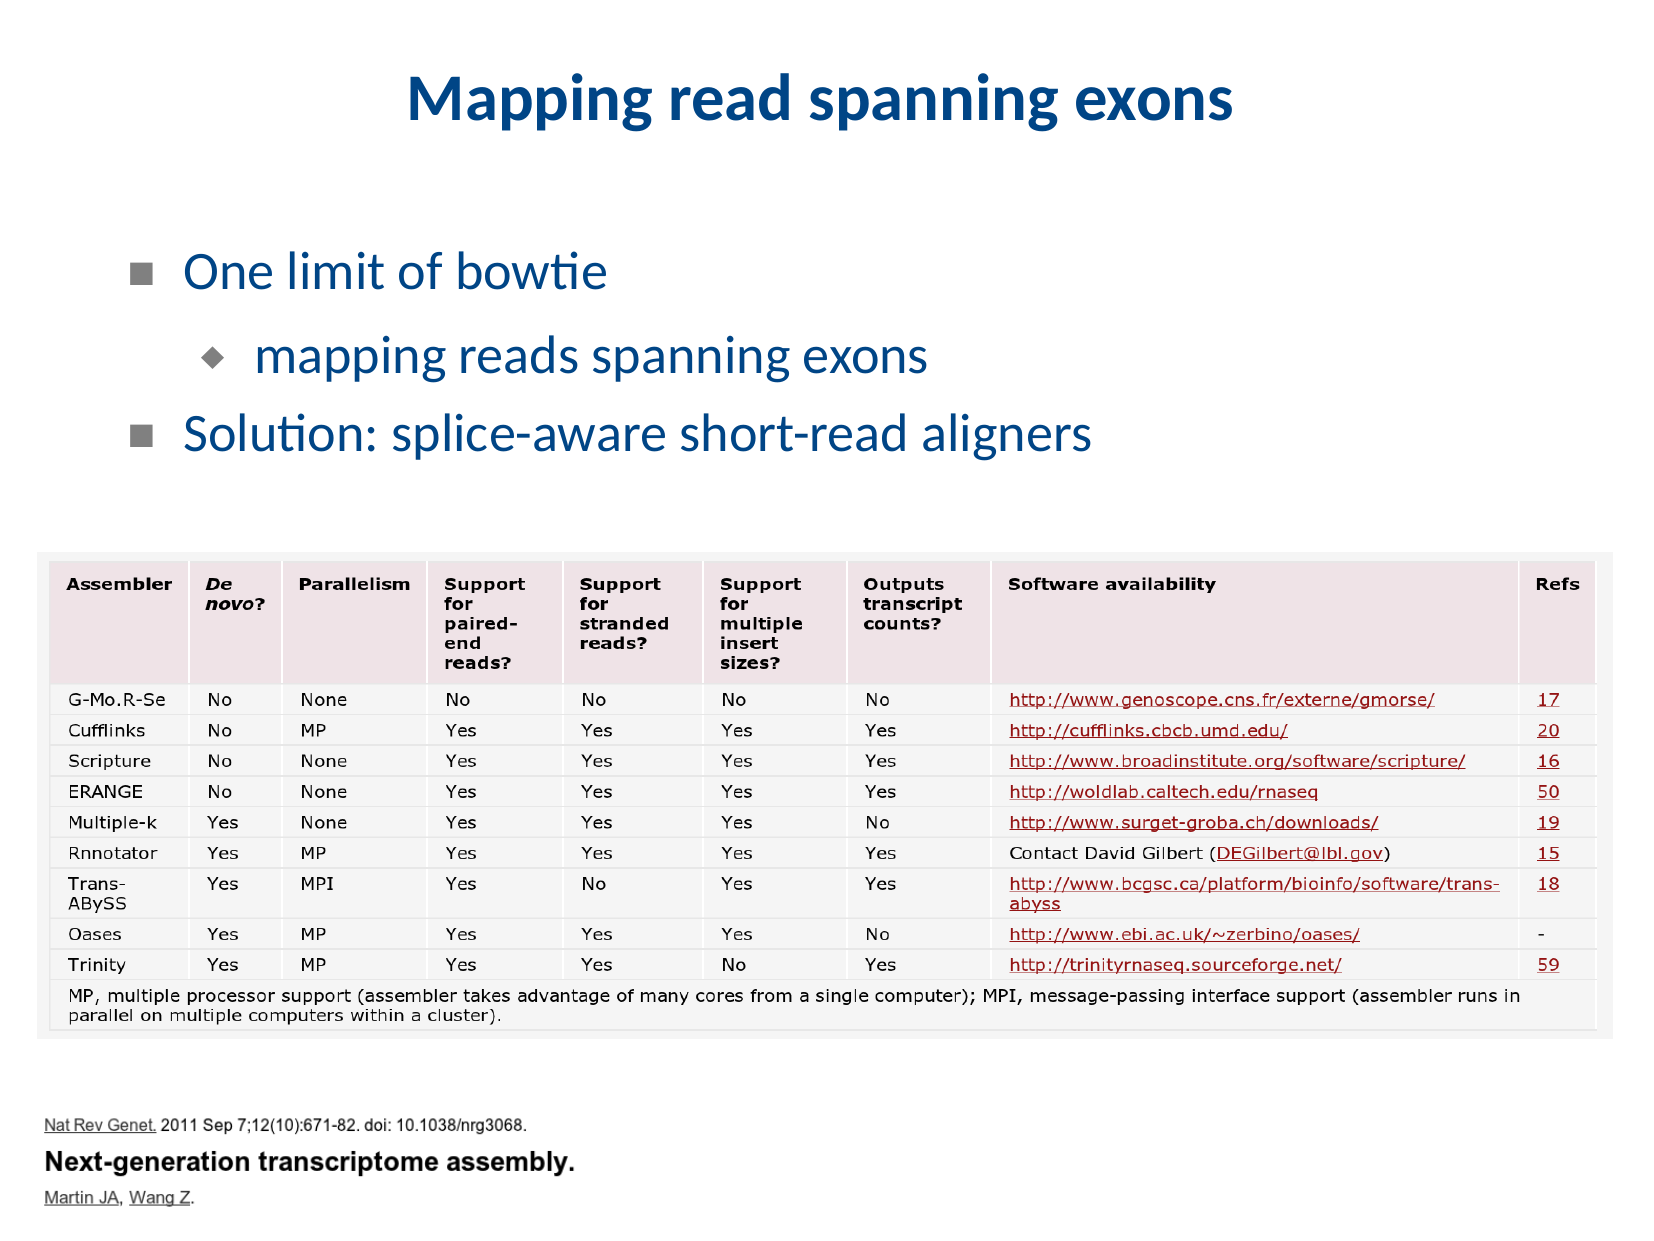

# Mapping read spanning exons
One limit of bowtie
mapping reads spanning exons
Solution: splice-aware short-read aligners